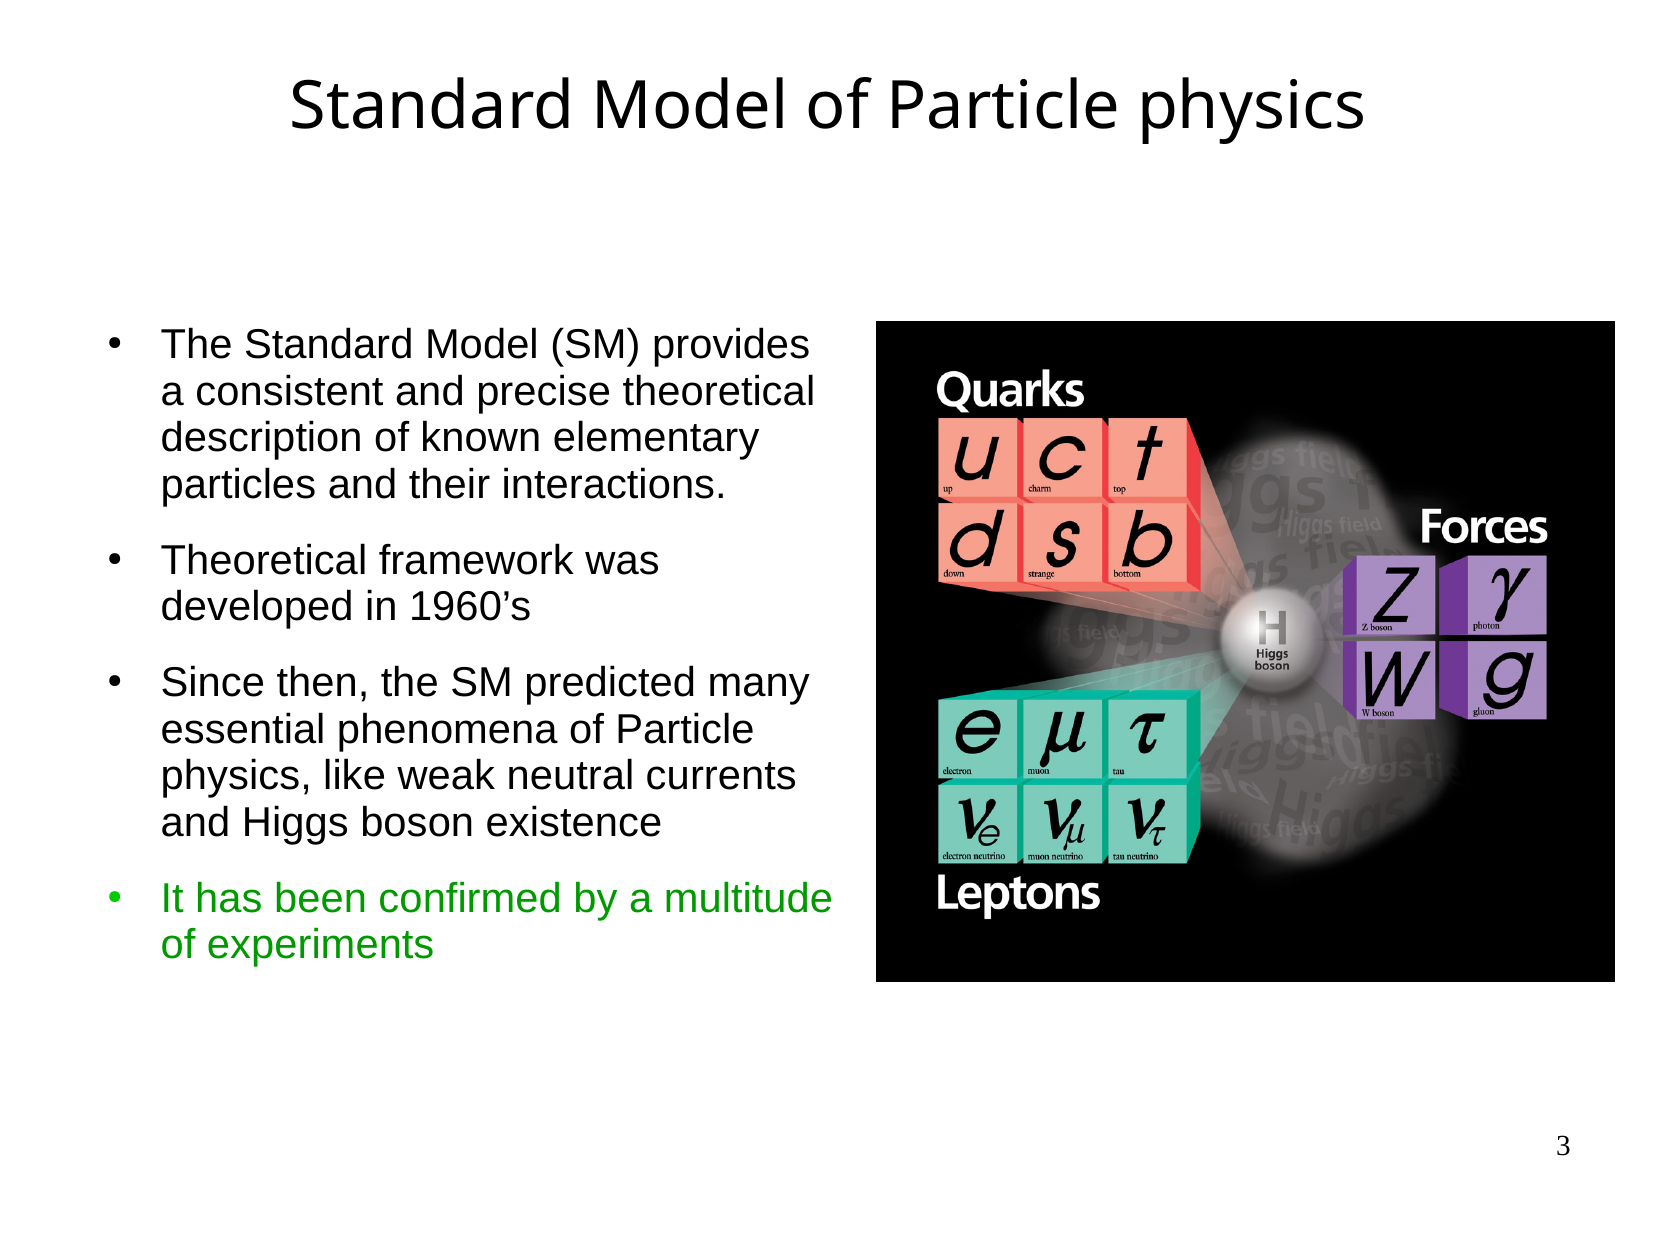

# Standard Model of Particle physics
The Standard Model (SM) provides a consistent and precise theoretical description of known elementary particles and their interactions.
Theoretical framework was developed in 1960’s
Since then, the SM predicted many essential phenomena of Particle physics, like weak neutral currents and Higgs boson existence
It has been confirmed by a multitude of experiments
3